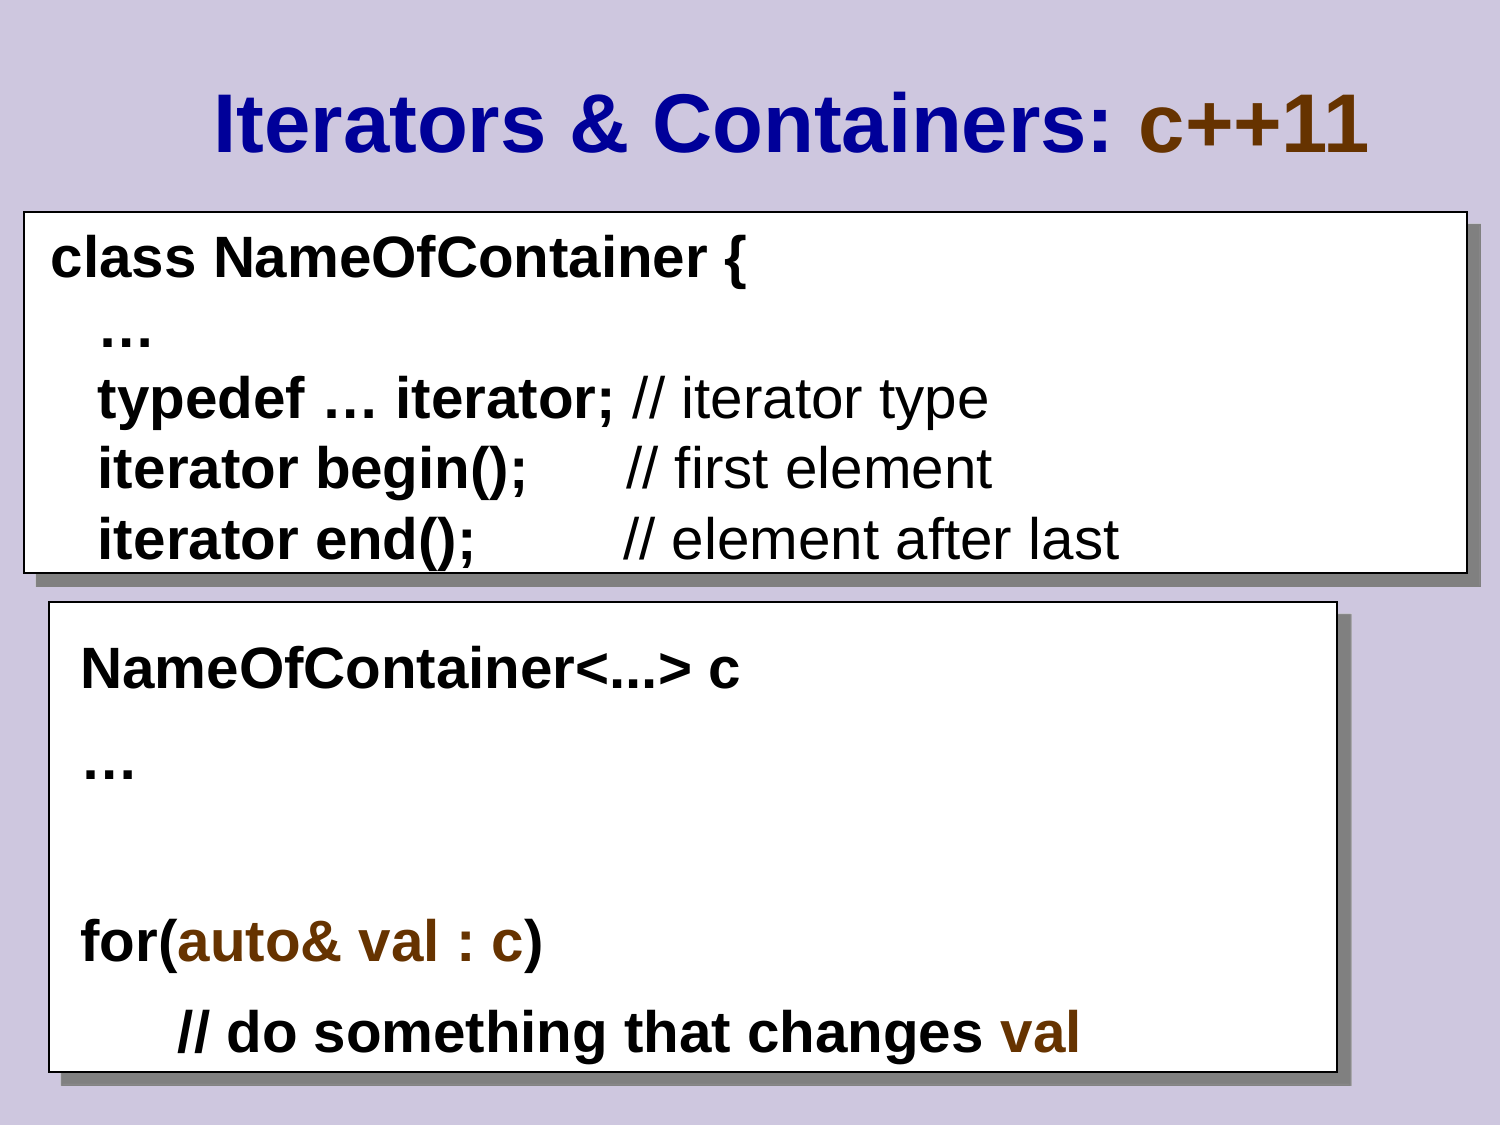

# Iterators & Containers: c++11
class NameOfContainer {
	…
	typedef … iterator; // iterator type
	iterator begin(); // first element
	iterator end(); // element after last
 NameOfContainer<...> c
 …
 for(auto& val : c)
 // do something that changes val